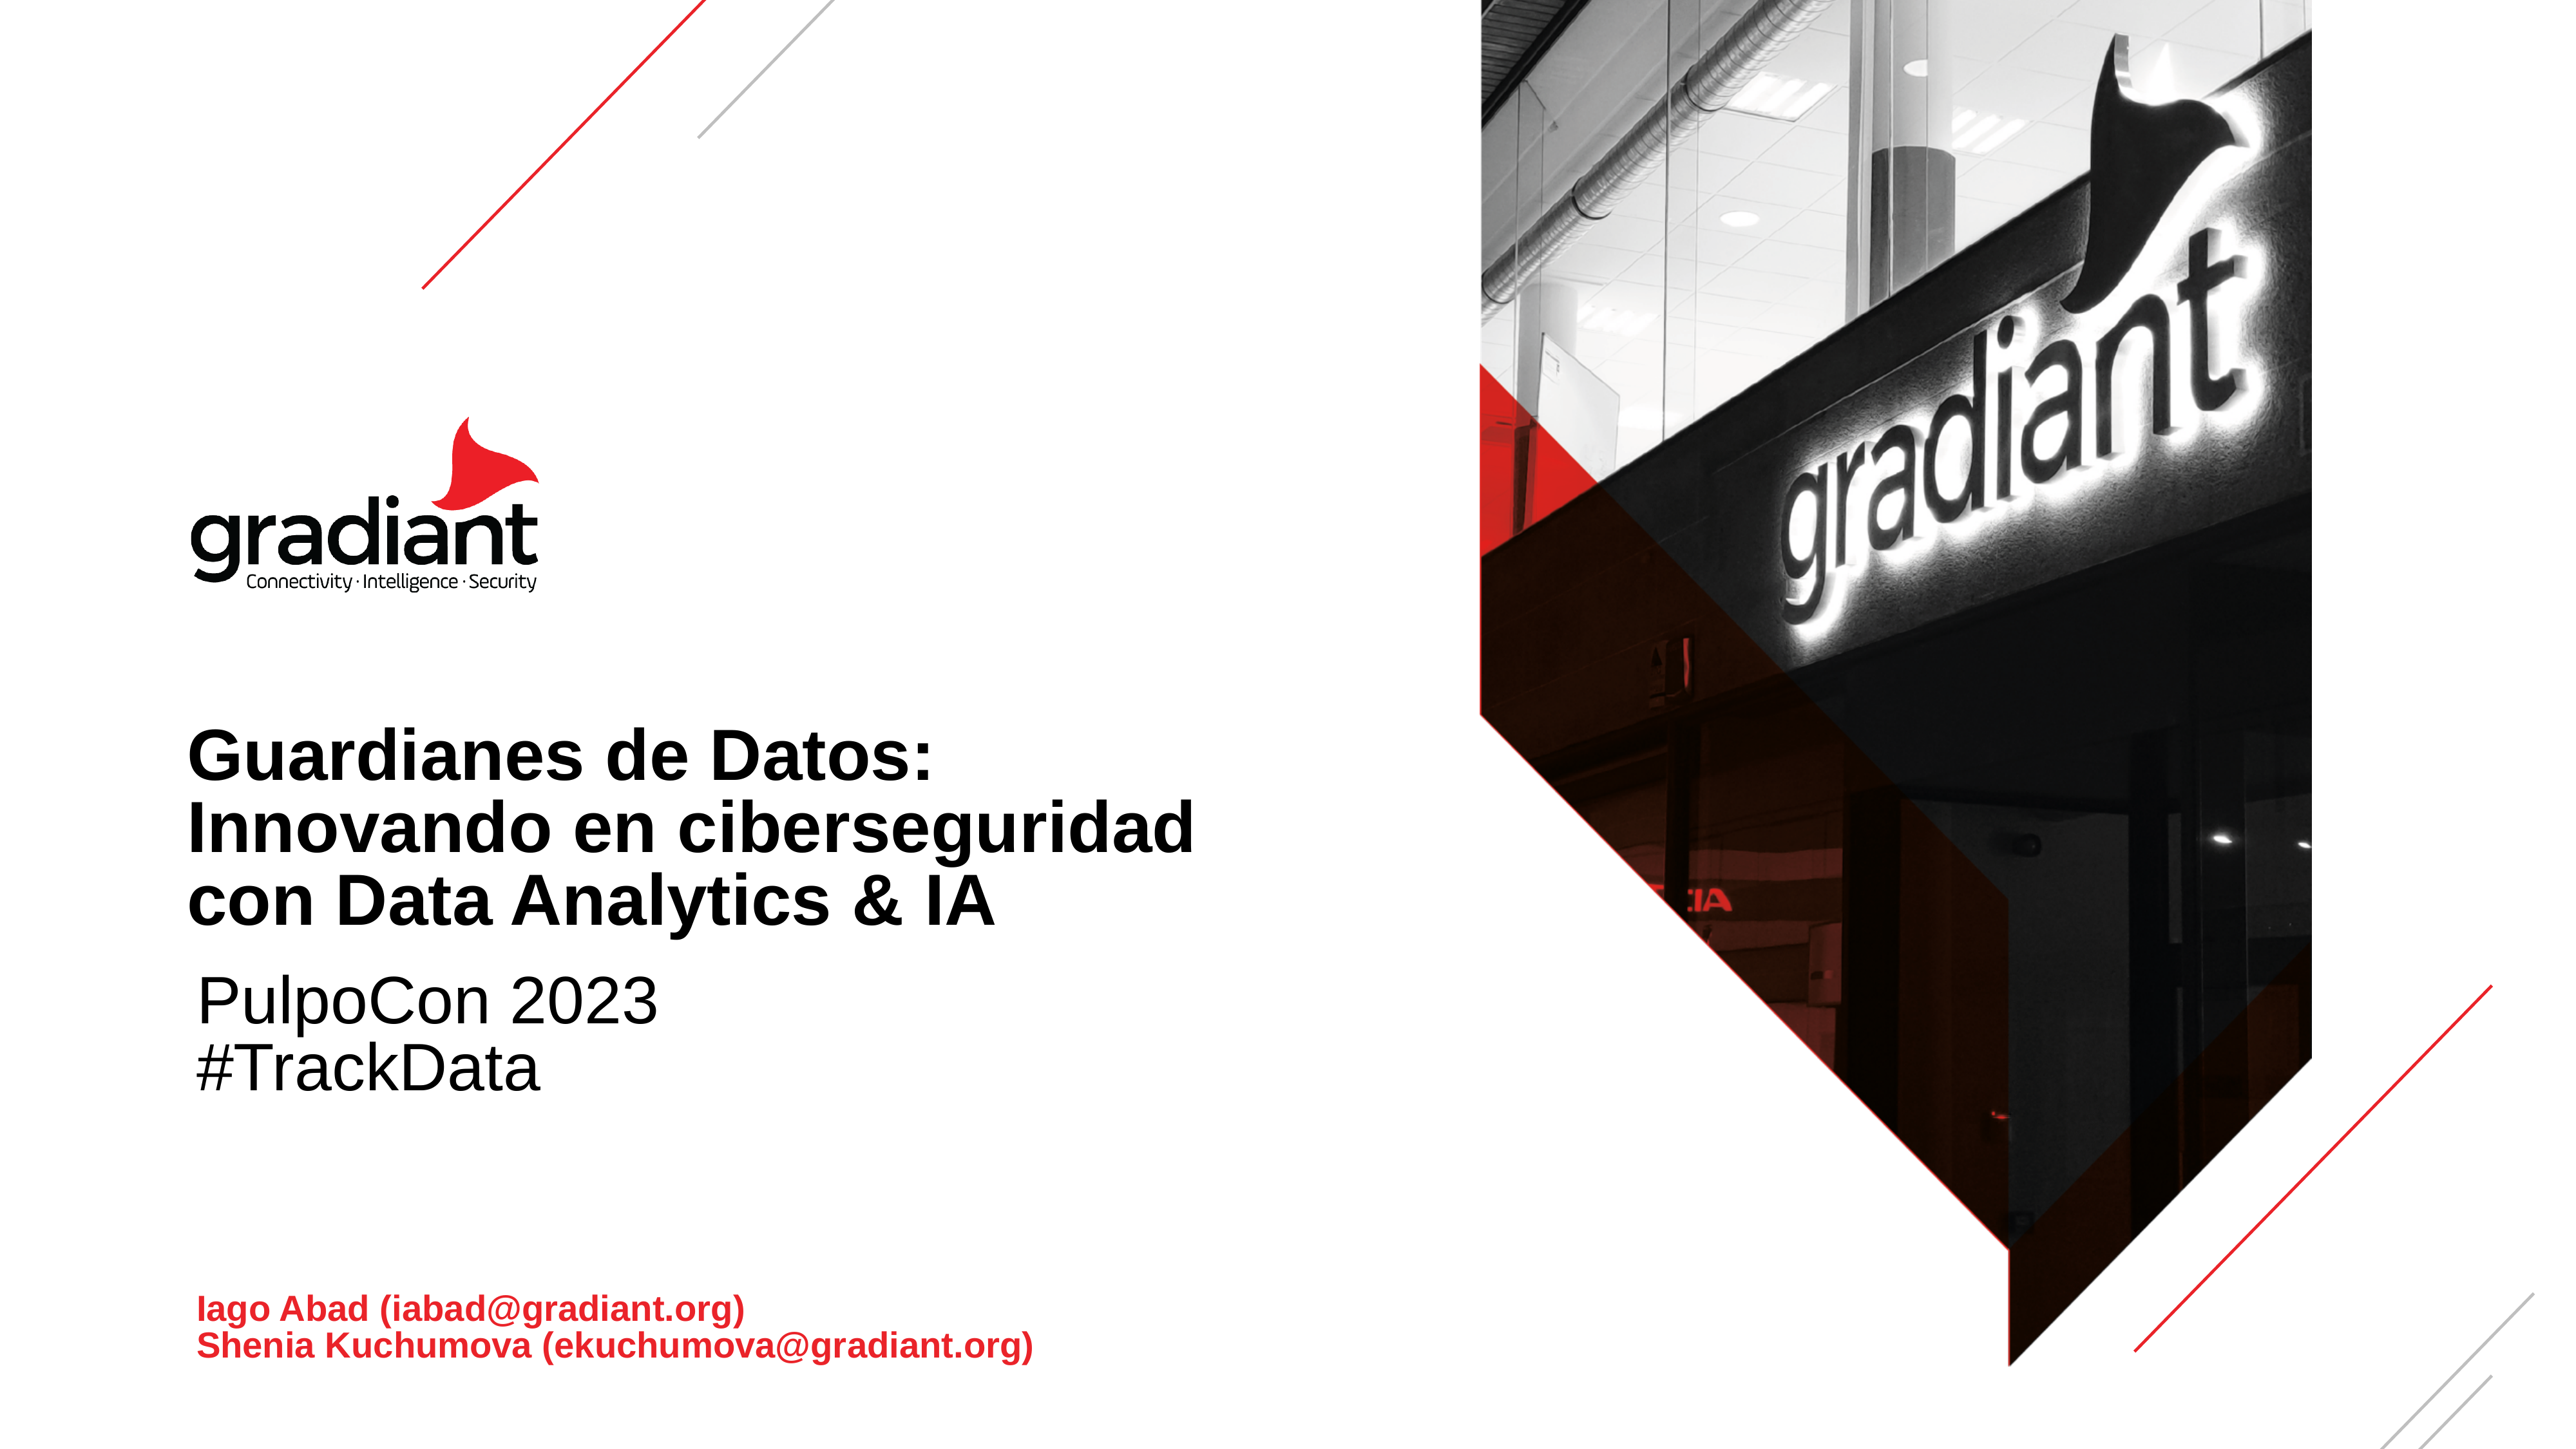

# Guardianes de Datos: Innovando en ciberseguridad con Data Analytics & IA
PulpoCon 2023
#TrackData
Iago Abad (iabad@gradiant.org)
Shenia Kuchumova (ekuchumova@gradiant.org)